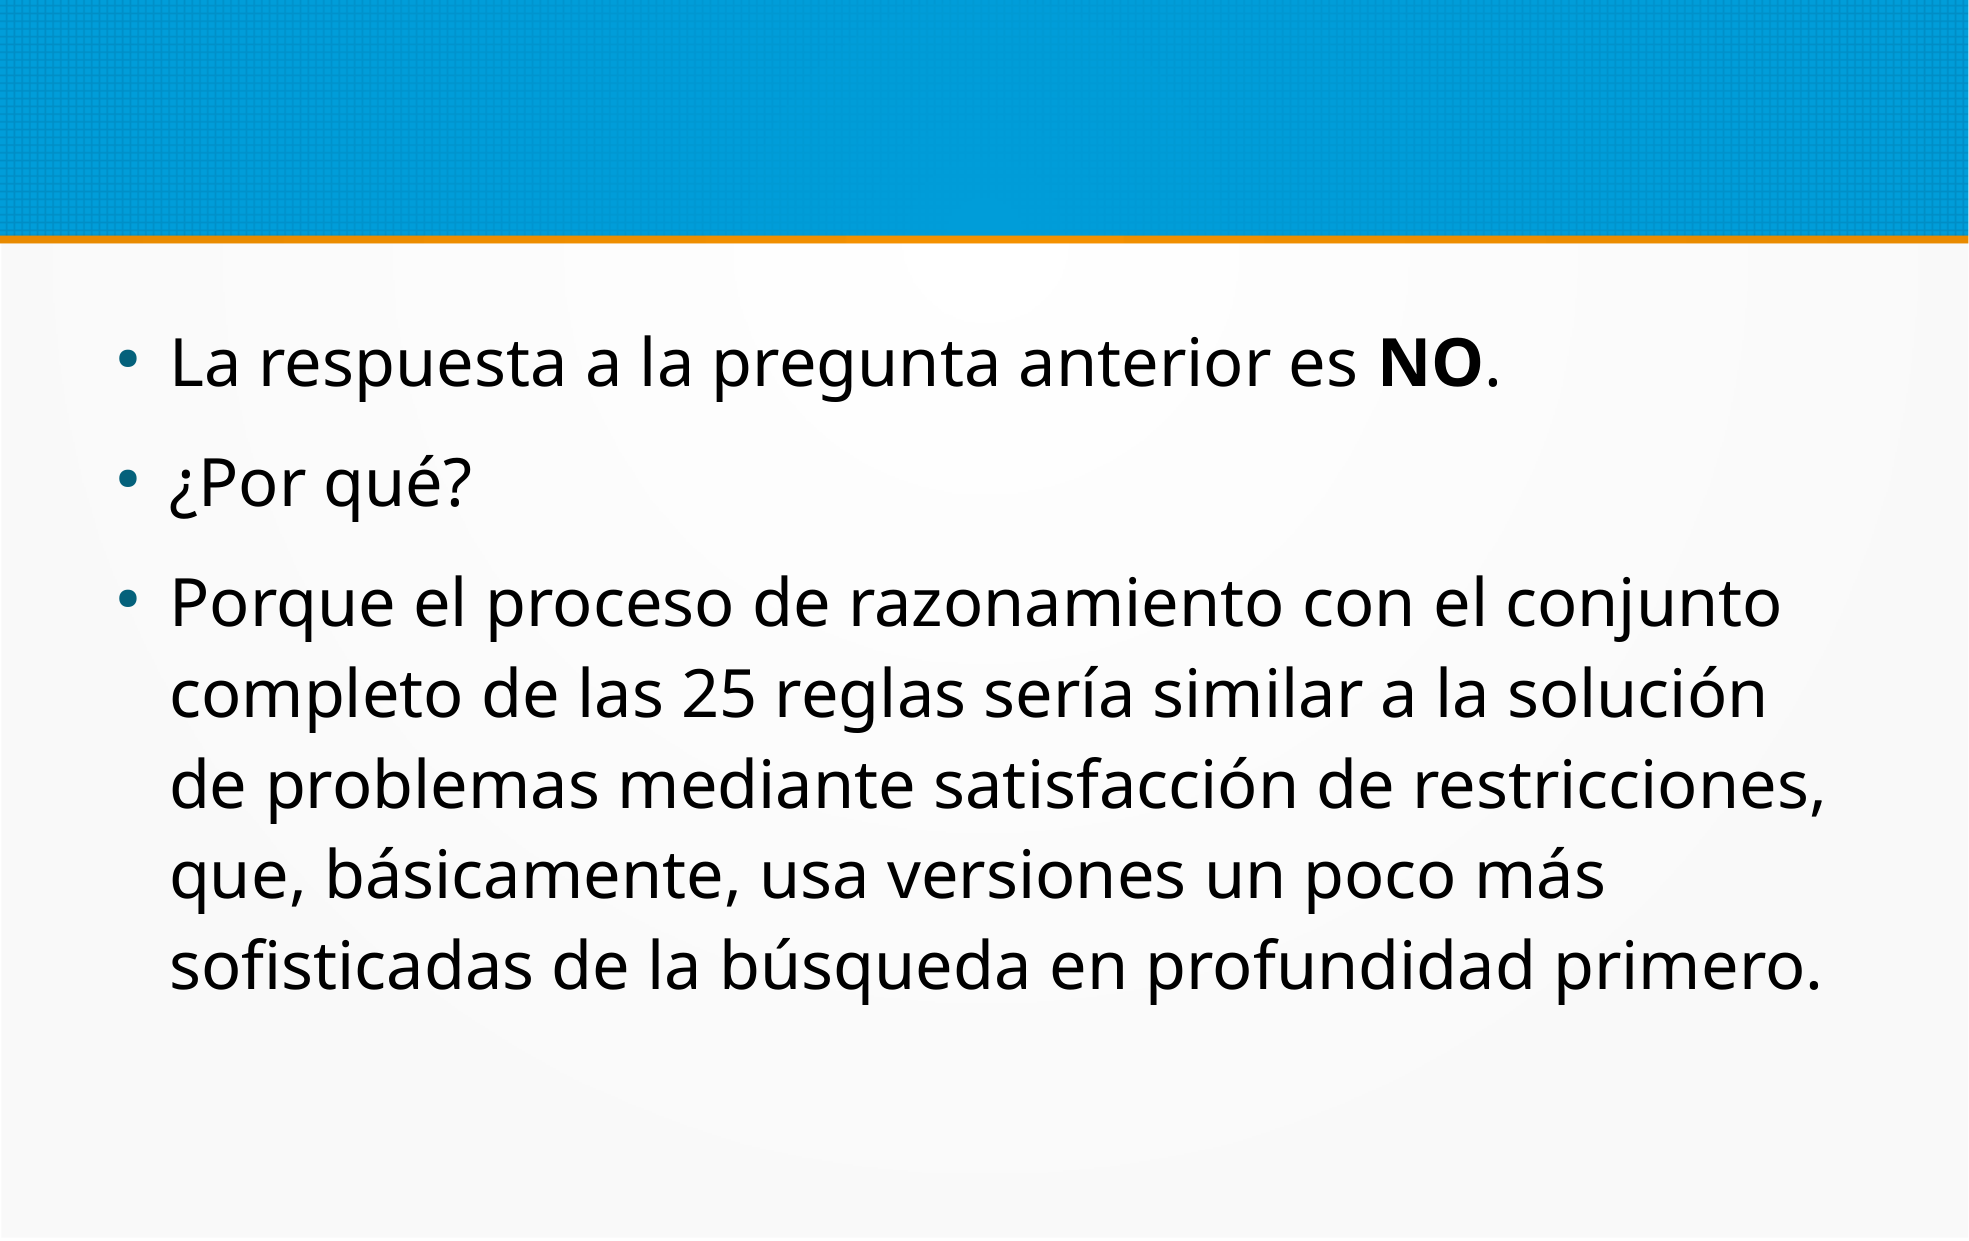

#
La respuesta a la pregunta anterior es NO.
¿Por qué?
Porque el proceso de razonamiento con el conjunto completo de las 25 reglas sería similar a la solución de problemas mediante satisfacción de restricciones, que, básicamente, usa versiones un poco más sofisticadas de la búsqueda en profundidad primero.